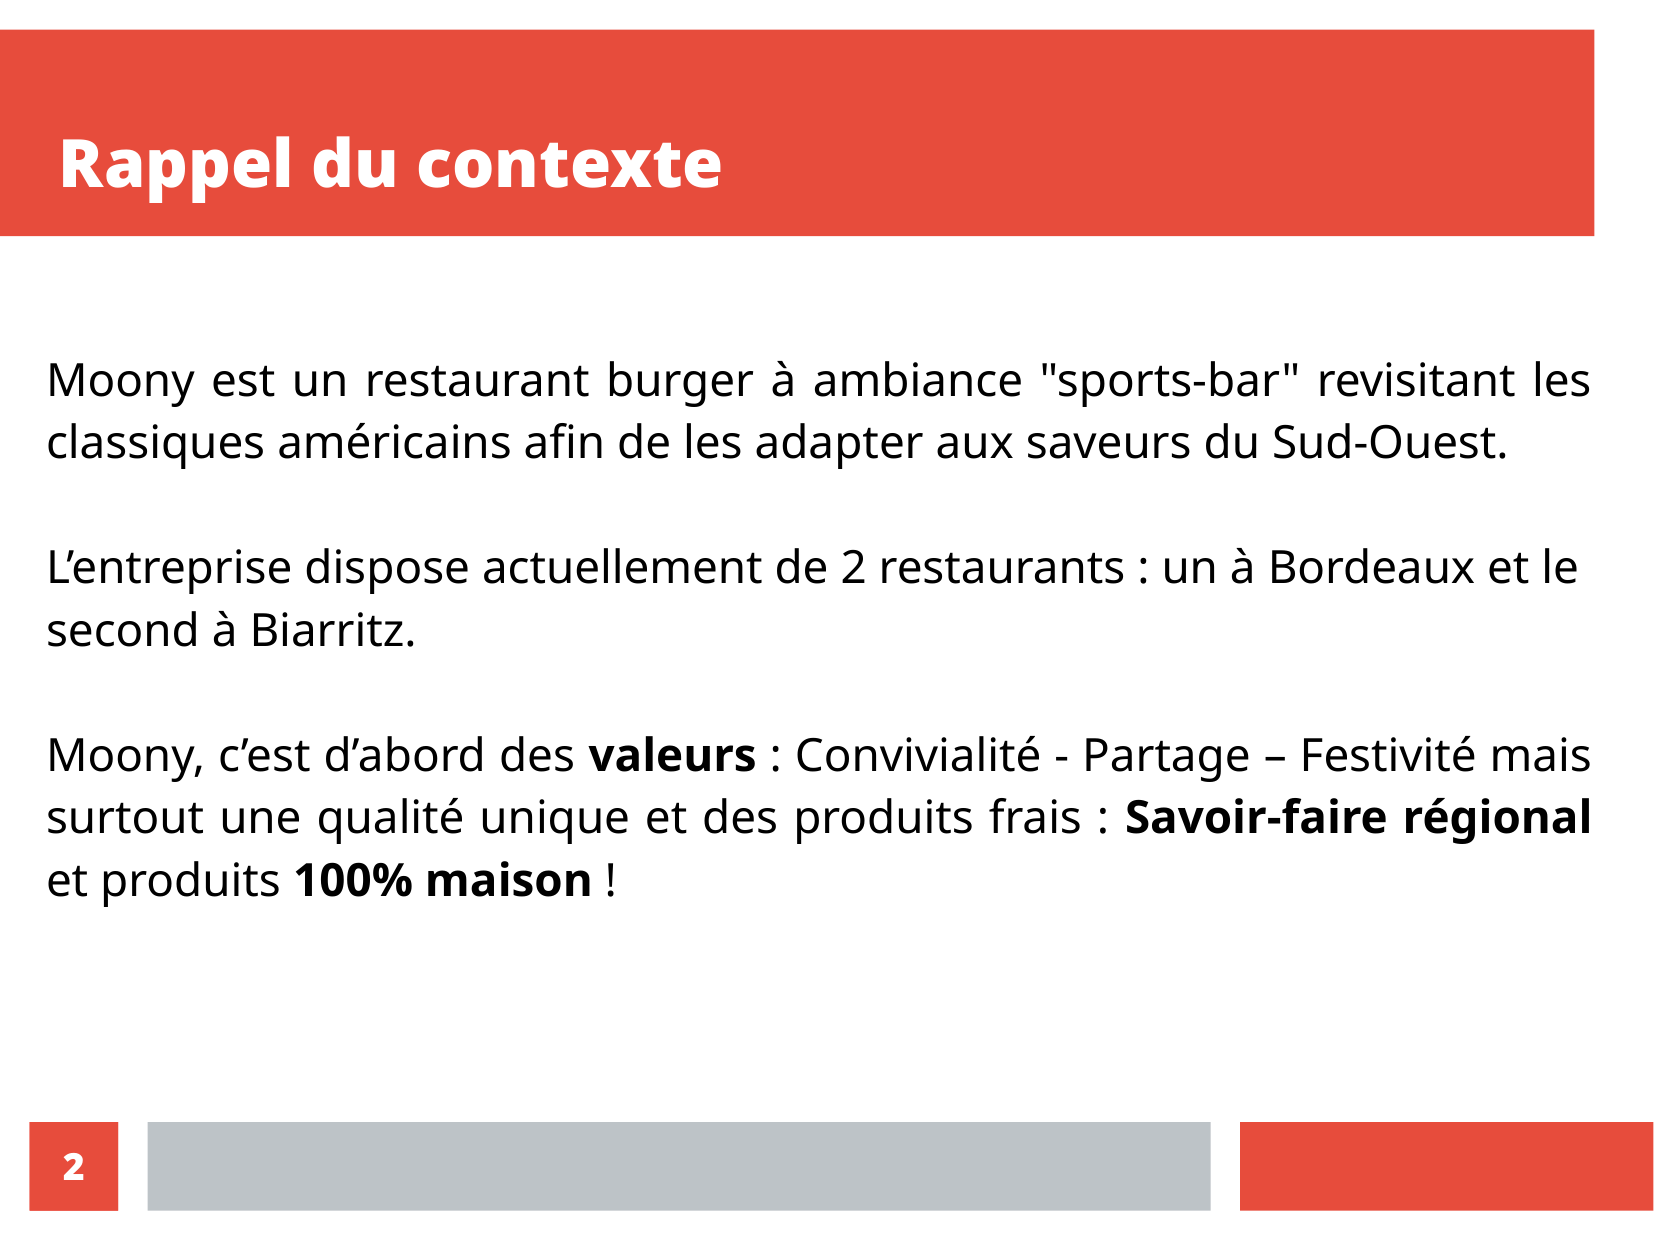

# Rappel du contexte
Moony est un restaurant burger à ambiance "sports-bar" revisitant les classiques américains afin de les adapter aux saveurs du Sud-Ouest.
L’entreprise dispose actuellement de 2 restaurants : un à Bordeaux et le second à Biarritz.
Moony, c’est d’abord des valeurs : Convivialité - Partage – Festivité mais surtout une qualité unique et des produits frais : Savoir-faire régional et produits 100% maison !
2